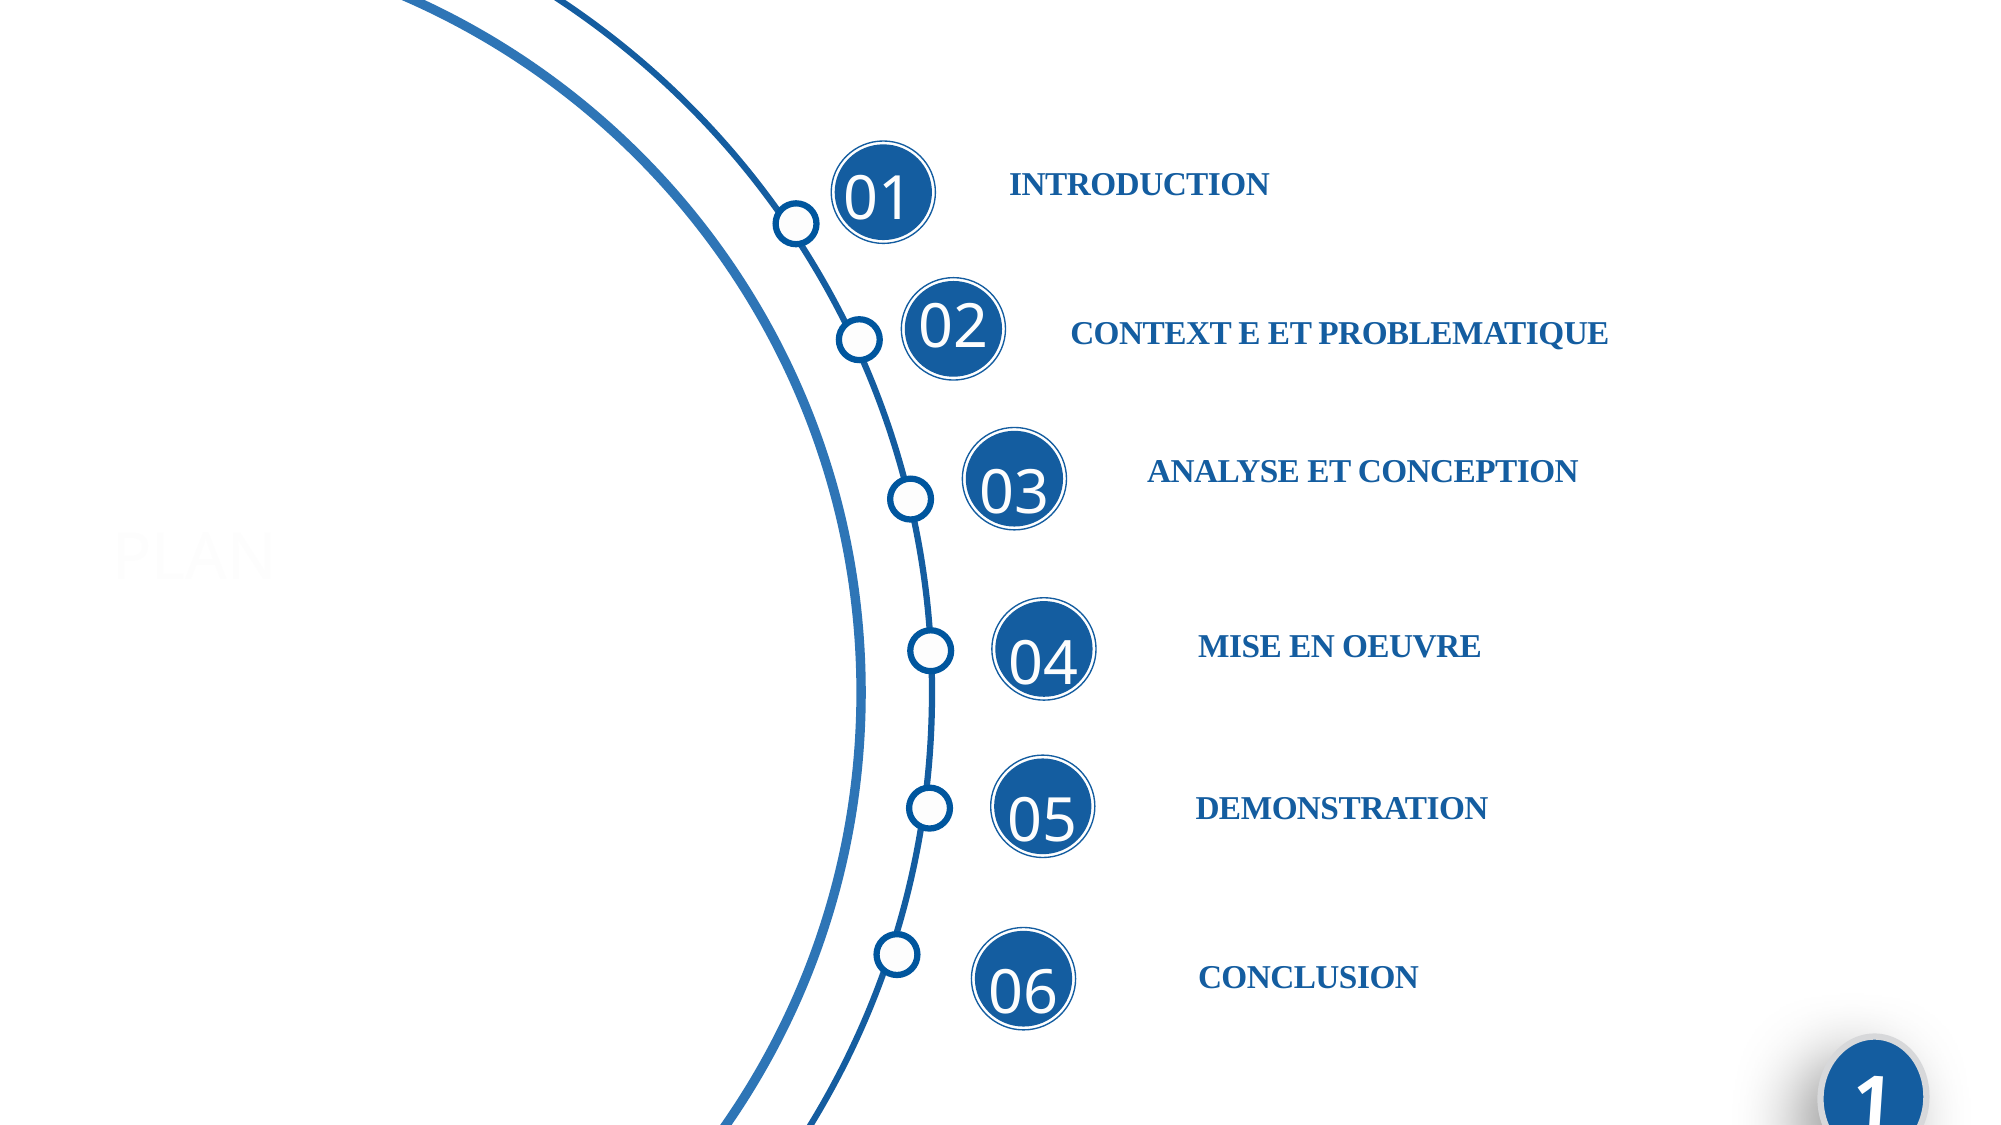

01
INTRODUCTION
02
CONTEXT E ET PROBLEMATIQUE
03
ANALYSE ET CONCEPTION
PLAN
04
MISE EN OEUVRE
05
DEMONSTRATION
06
CONCLUSION
1